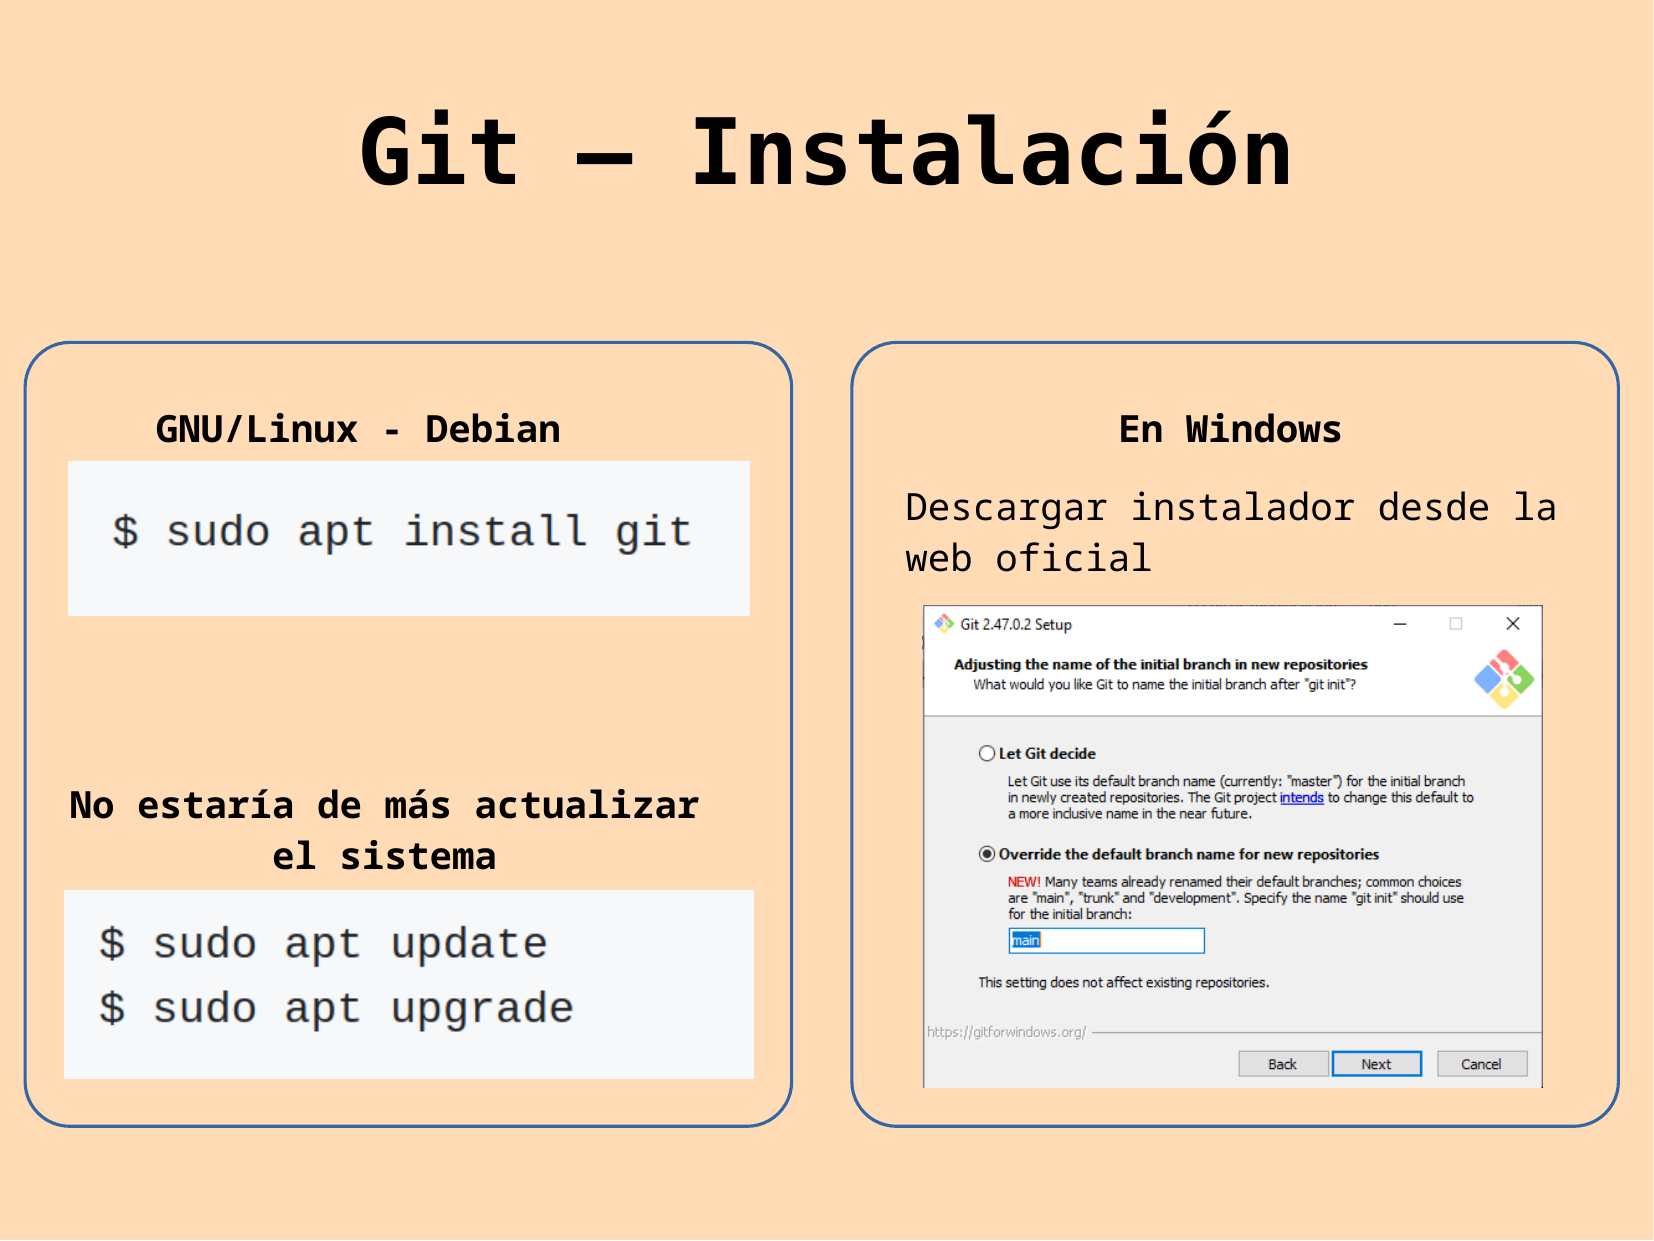

# Git – Instalación
GNU/Linux - Debian
En Windows
Descargar instalador desde la web oficial
No estaría de más actualizar el sistema